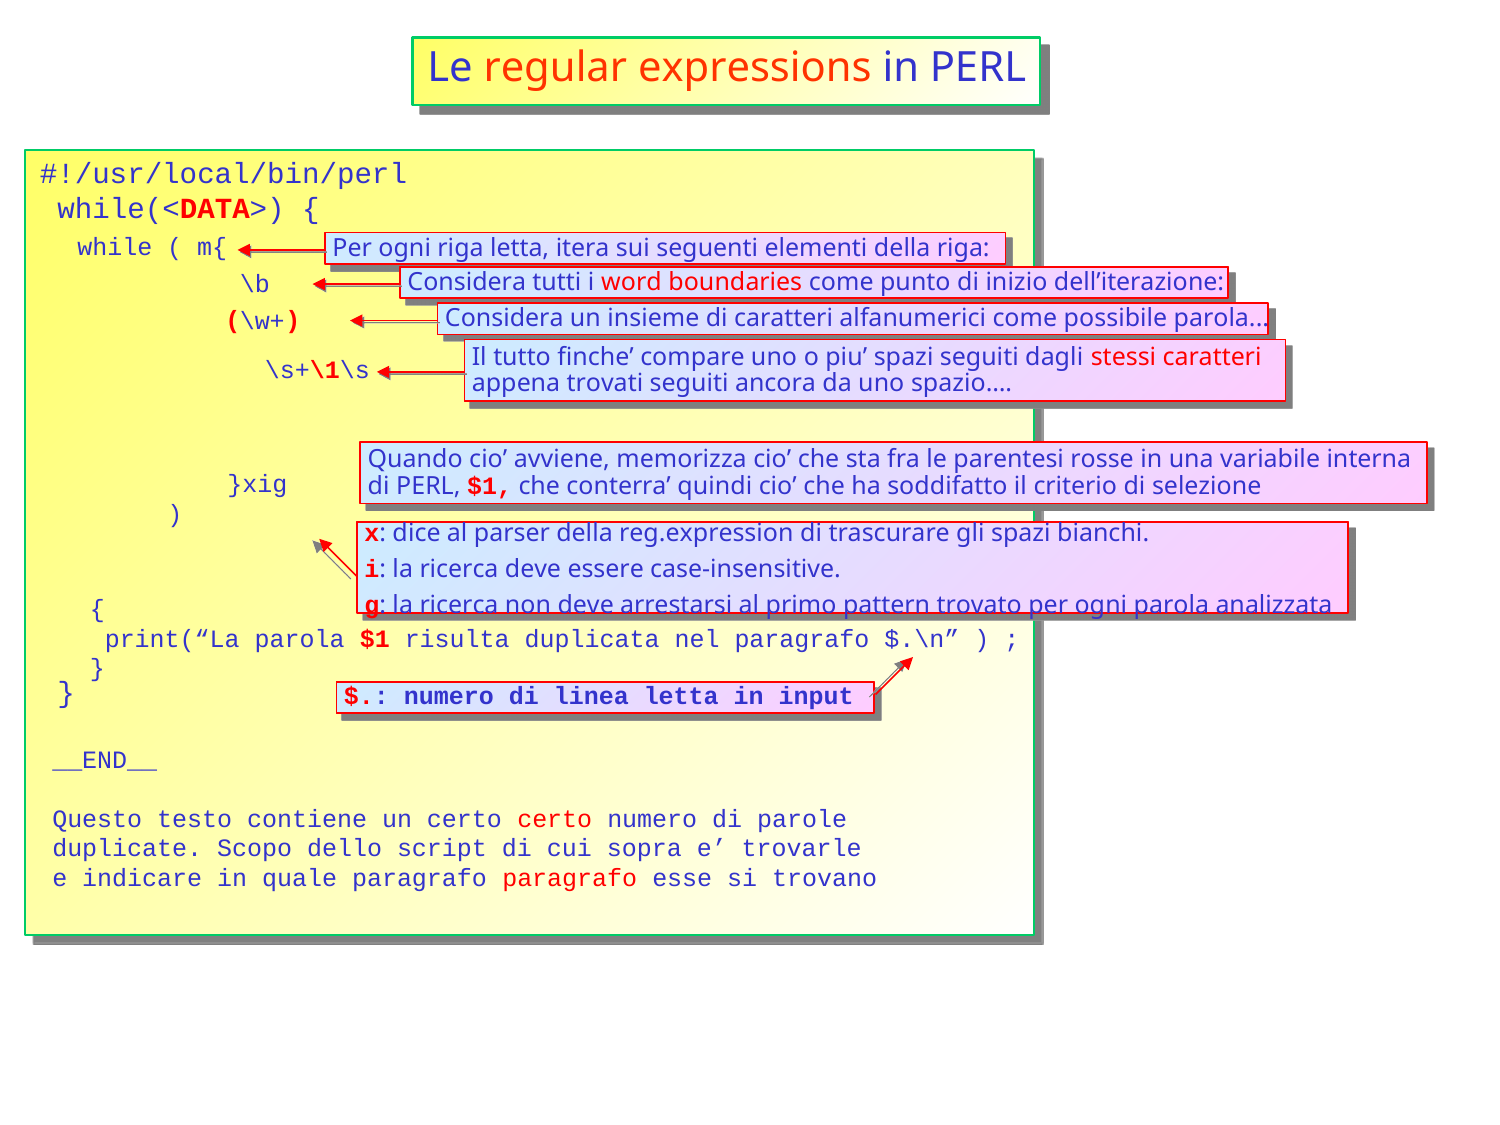

Le regular expressions in PERL
#!/usr/local/bin/perl
 while(<DATA>) {
 }
while ( m{
 }xig
 )
Per ogni riga letta, itera sui seguenti elementi della riga:
\b
Considera tutti i word boundaries come punto di inizio dell’iterazione:
( )
\w+
Considera un insieme di caratteri alfanumerici come possibile parola...
Il tutto finche’ compare uno o piu’ spazi seguiti dagli stessi caratteri
appena trovati seguiti ancora da uno spazio….
\s+\1\s
Quando cio’ avviene, memorizza cio’ che sta fra le parentesi rosse in una variabile interna
di PERL, $1, che conterra’ quindi cio’ che ha soddifatto il criterio di selezione
x: dice al parser della reg.expression di trascurare gli spazi bianchi.
i: la ricerca deve essere case-insensitive.
g: la ricerca non deve arrestarsi al primo pattern trovato per ogni parola analizzata
{
 print(“La parola $1 risulta duplicata nel paragrafo $.\n” ) ;
}
$.: numero di linea letta in input
__END__
Questo testo contiene un certo certo numero di parole
duplicate. Scopo dello script di cui sopra e’ trovarle
e indicare in quale paragrafo paragrafo esse si trovano